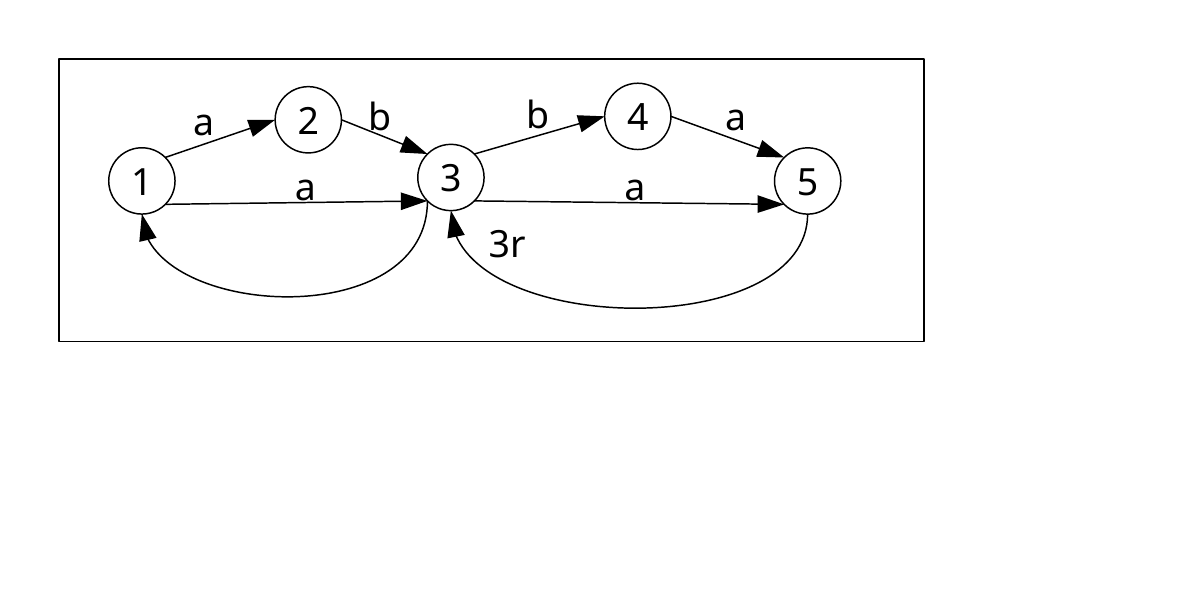

b
4
b
a
2
a
3
1
5
a
a
3r